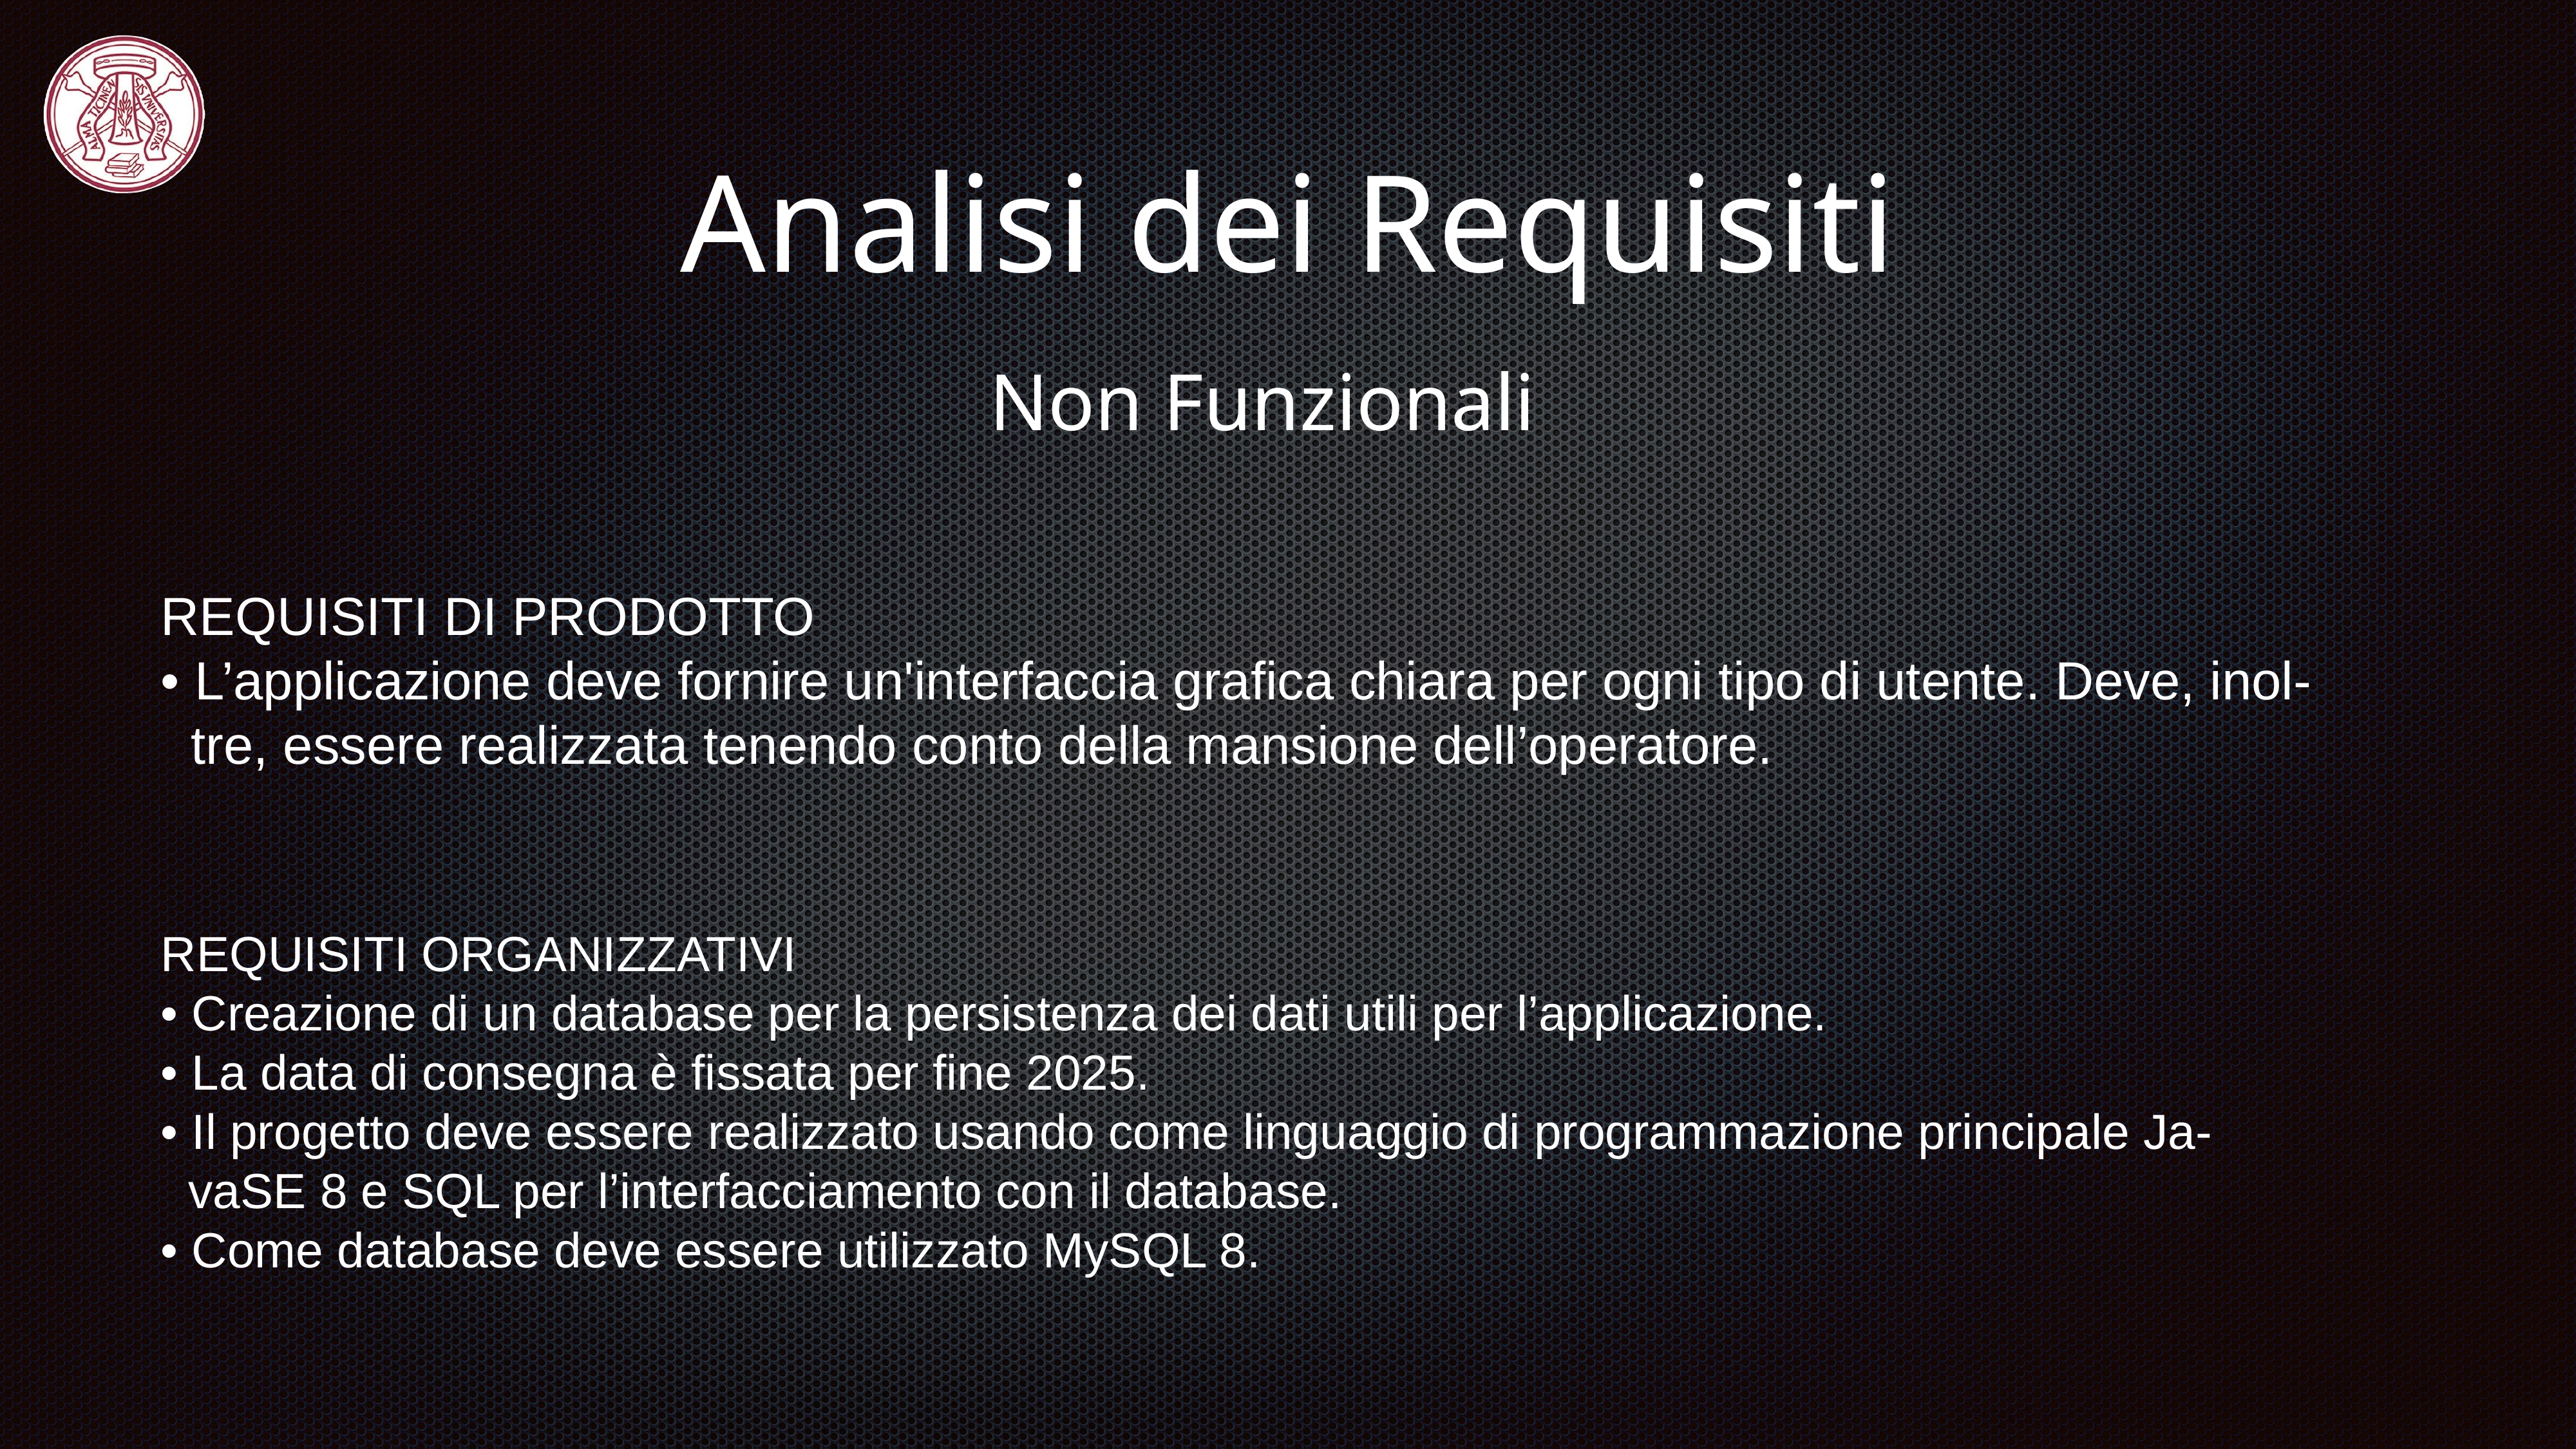

# Analisi dei Requisiti
Non Funzionali
REQUISITI DI PRODOTTO
• L’applicazione deve fornire un'interfaccia grafica chiara per ogni tipo di utente. Deve, inol-
 tre, essere realizzata tenendo conto della mansione dell’operatore.
REQUISITI ORGANIZZATIVI
• Creazione di un database per la persistenza dei dati utili per l’applicazione.
• La data di consegna è fissata per fine 2025.
• Il progetto deve essere realizzato usando come linguaggio di programmazione principale Ja-
 vaSE 8 e SQL per l’interfacciamento con il database.
• Come database deve essere utilizzato MySQL 8.